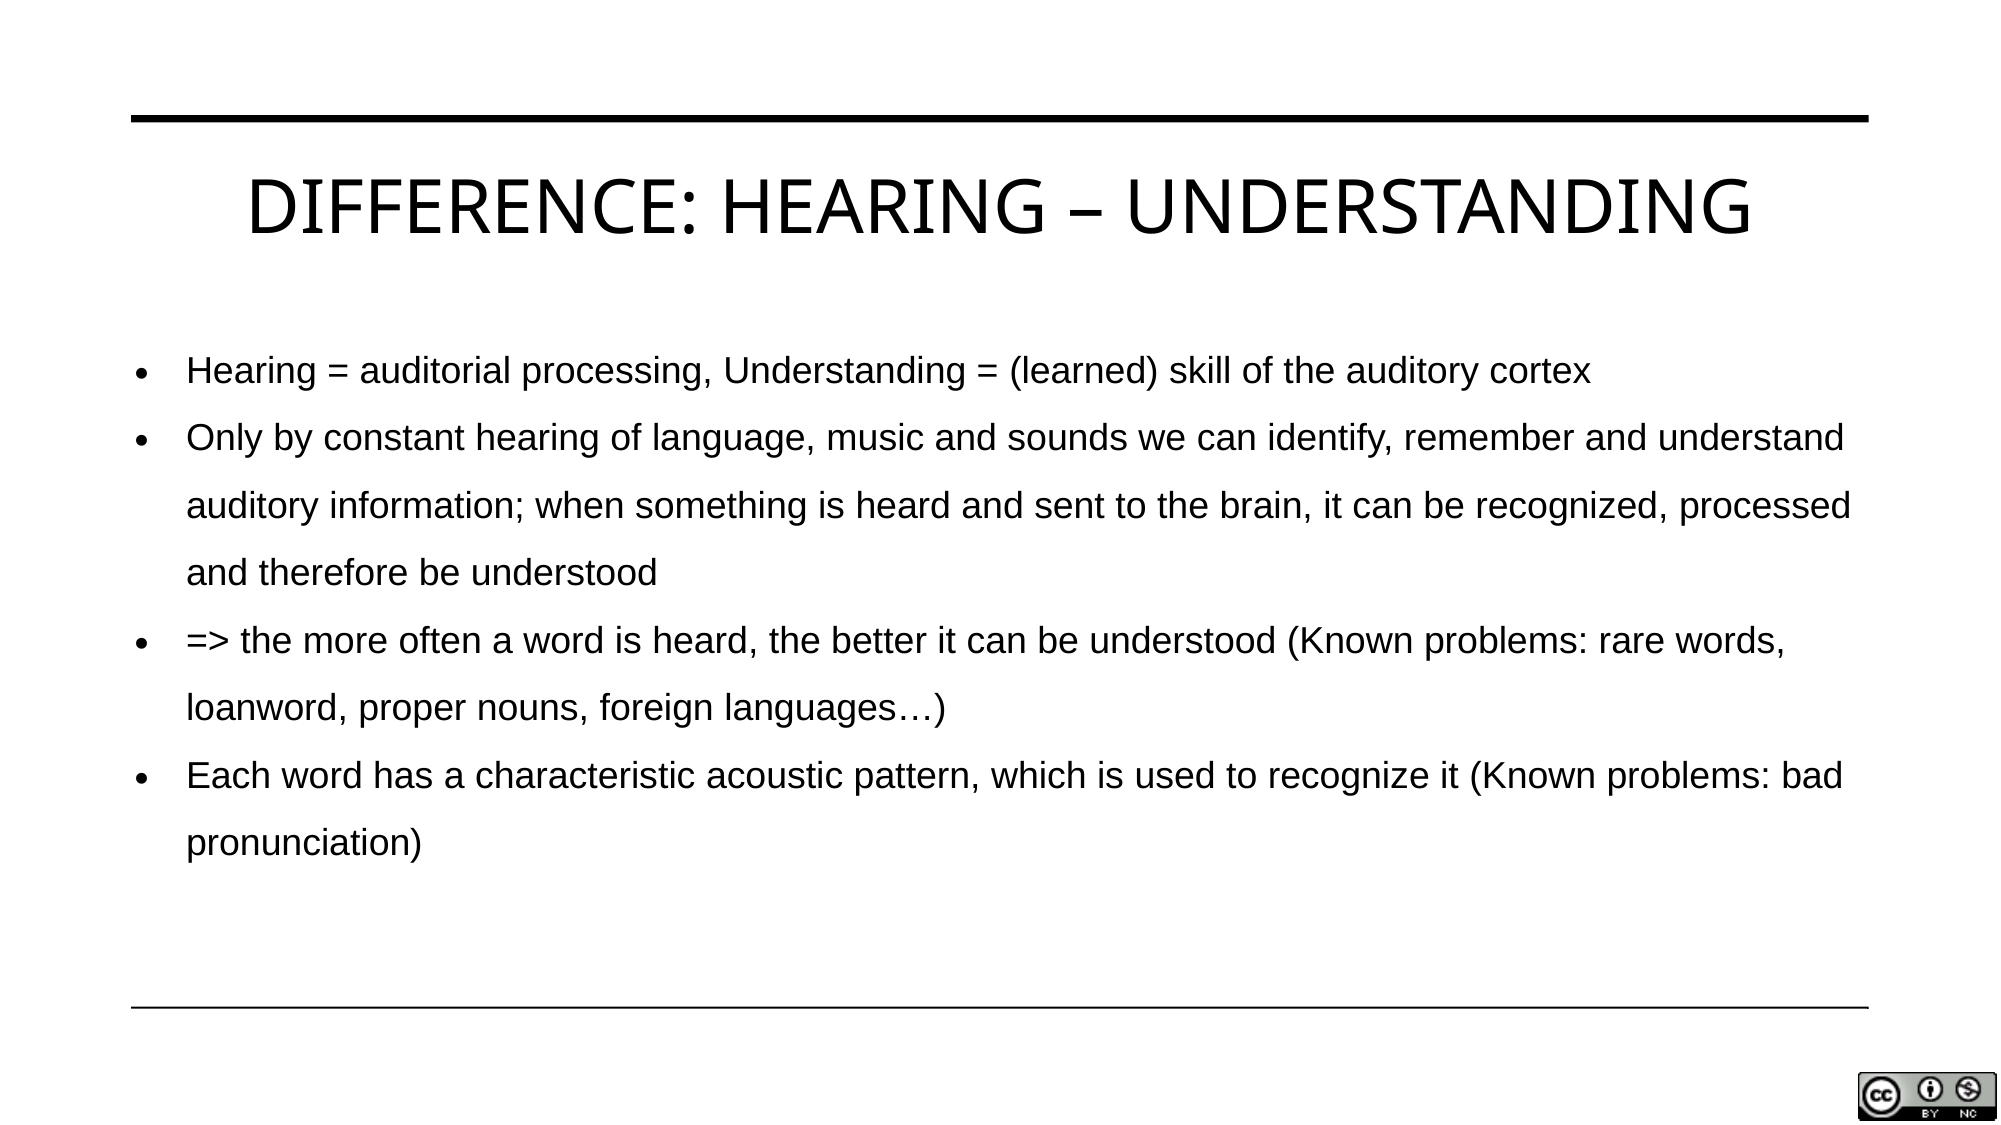

# DIFFERENCE: HEARING – UNDERSTANDING
Hearing = auditorial processing, Understanding = (learned) skill of the auditory cortex
Only by constant hearing of language, music and sounds we can identify, remember and understand auditory information; when something is heard and sent to the brain, it can be recognized, processed and therefore be understood
=> the more often a word is heard, the better it can be understood (Known problems: rare words, loanword, proper nouns, foreign languages…)
Each word has a characteristic acoustic pattern, which is used to recognize it (Known problems: bad pronunciation)